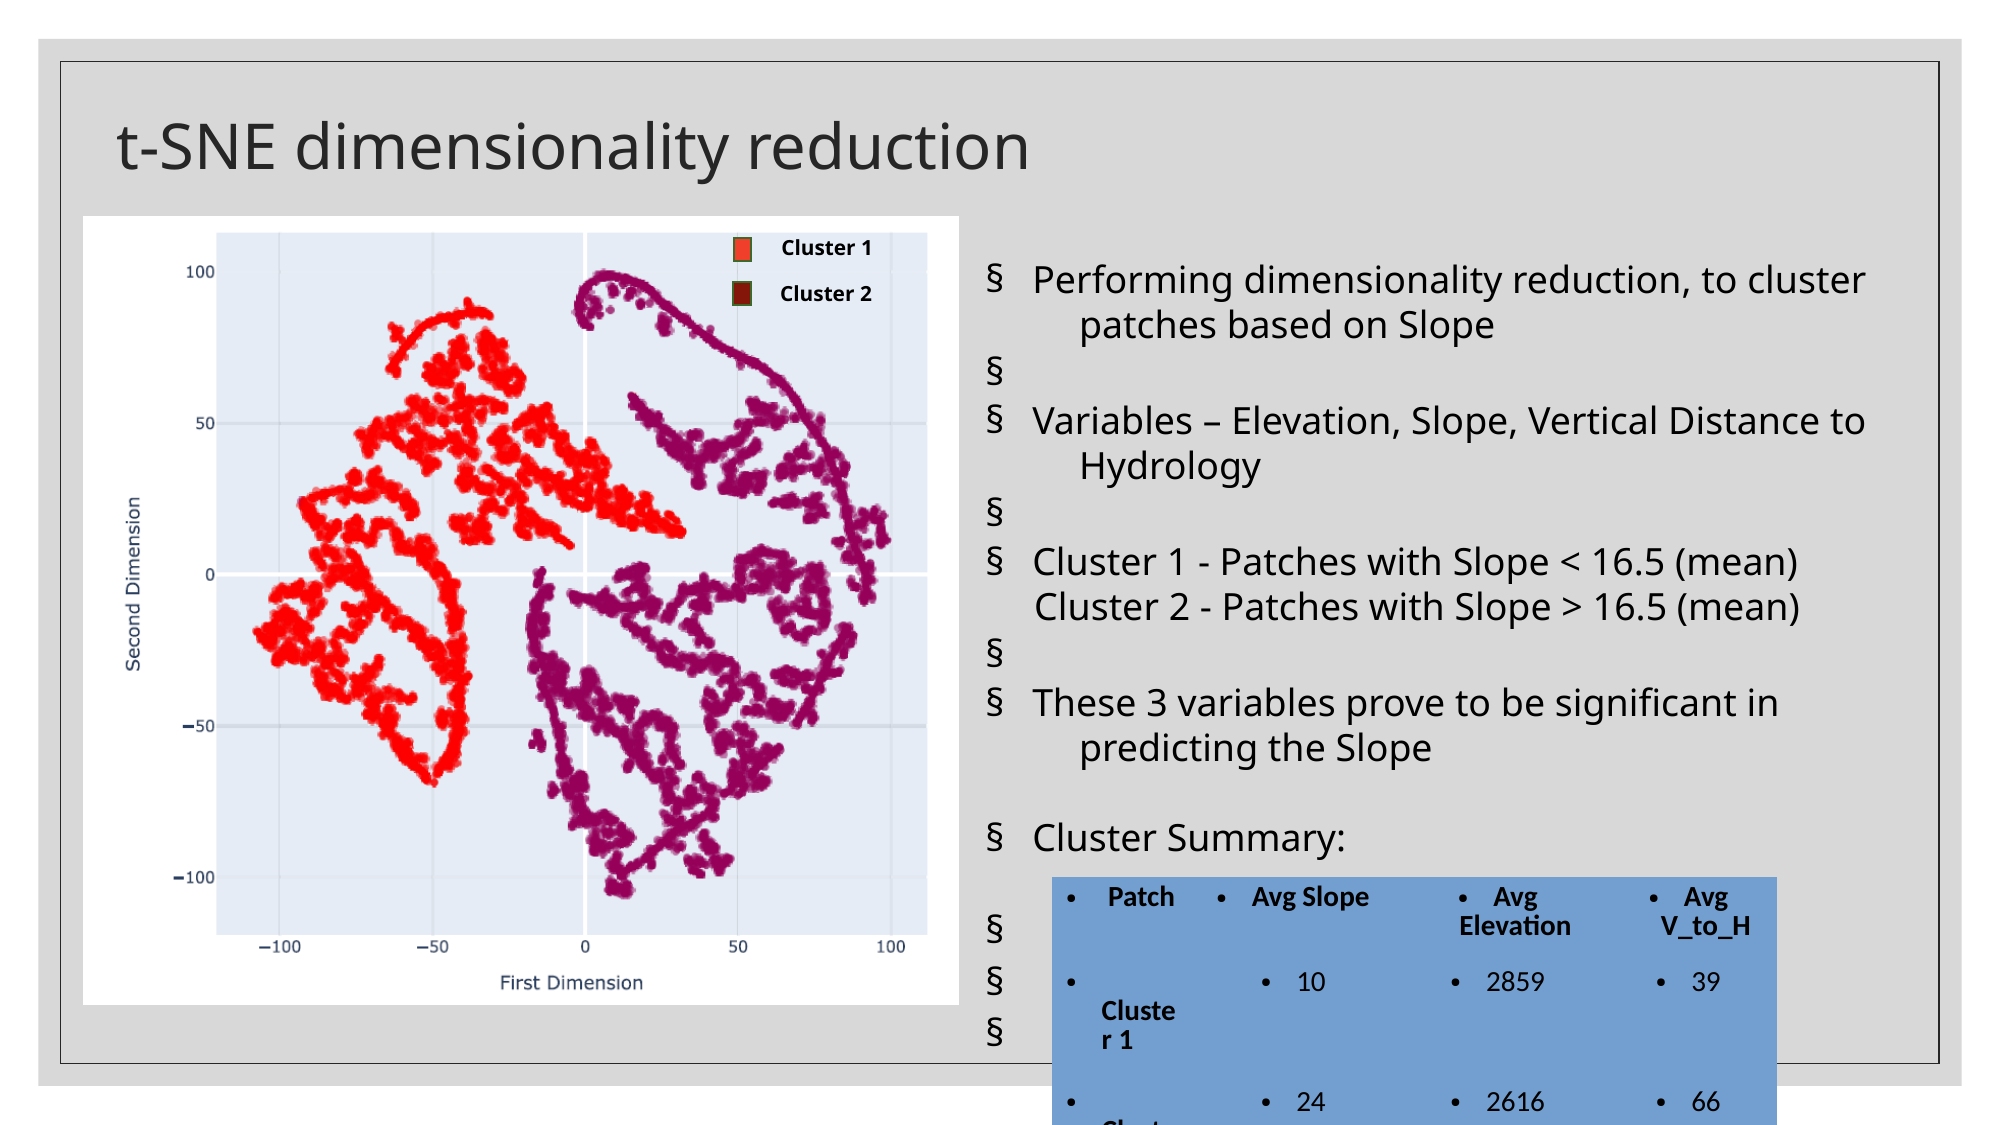

# t-SNE dimensionality reduction
Cluster 1
Performing dimensionality reduction, to cluster patches based on Slope
Variables – Elevation, Slope, Vertical Distance to Hydrology
Cluster 1 - Patches with Slope < 16.5 (mean)
 Cluster 2 - Patches with Slope > 16.5 (mean)
These 3 variables prove to be significant in predicting the Slope
Cluster Summary:
Cluster 2
| Patch | Avg Slope | Avg Elevation | Avg V\_to\_H |
| --- | --- | --- | --- |
| Cluster 1 | 10 | 2859 | 39 |
| Cluster 2 | 24 | 2616 | 66 |